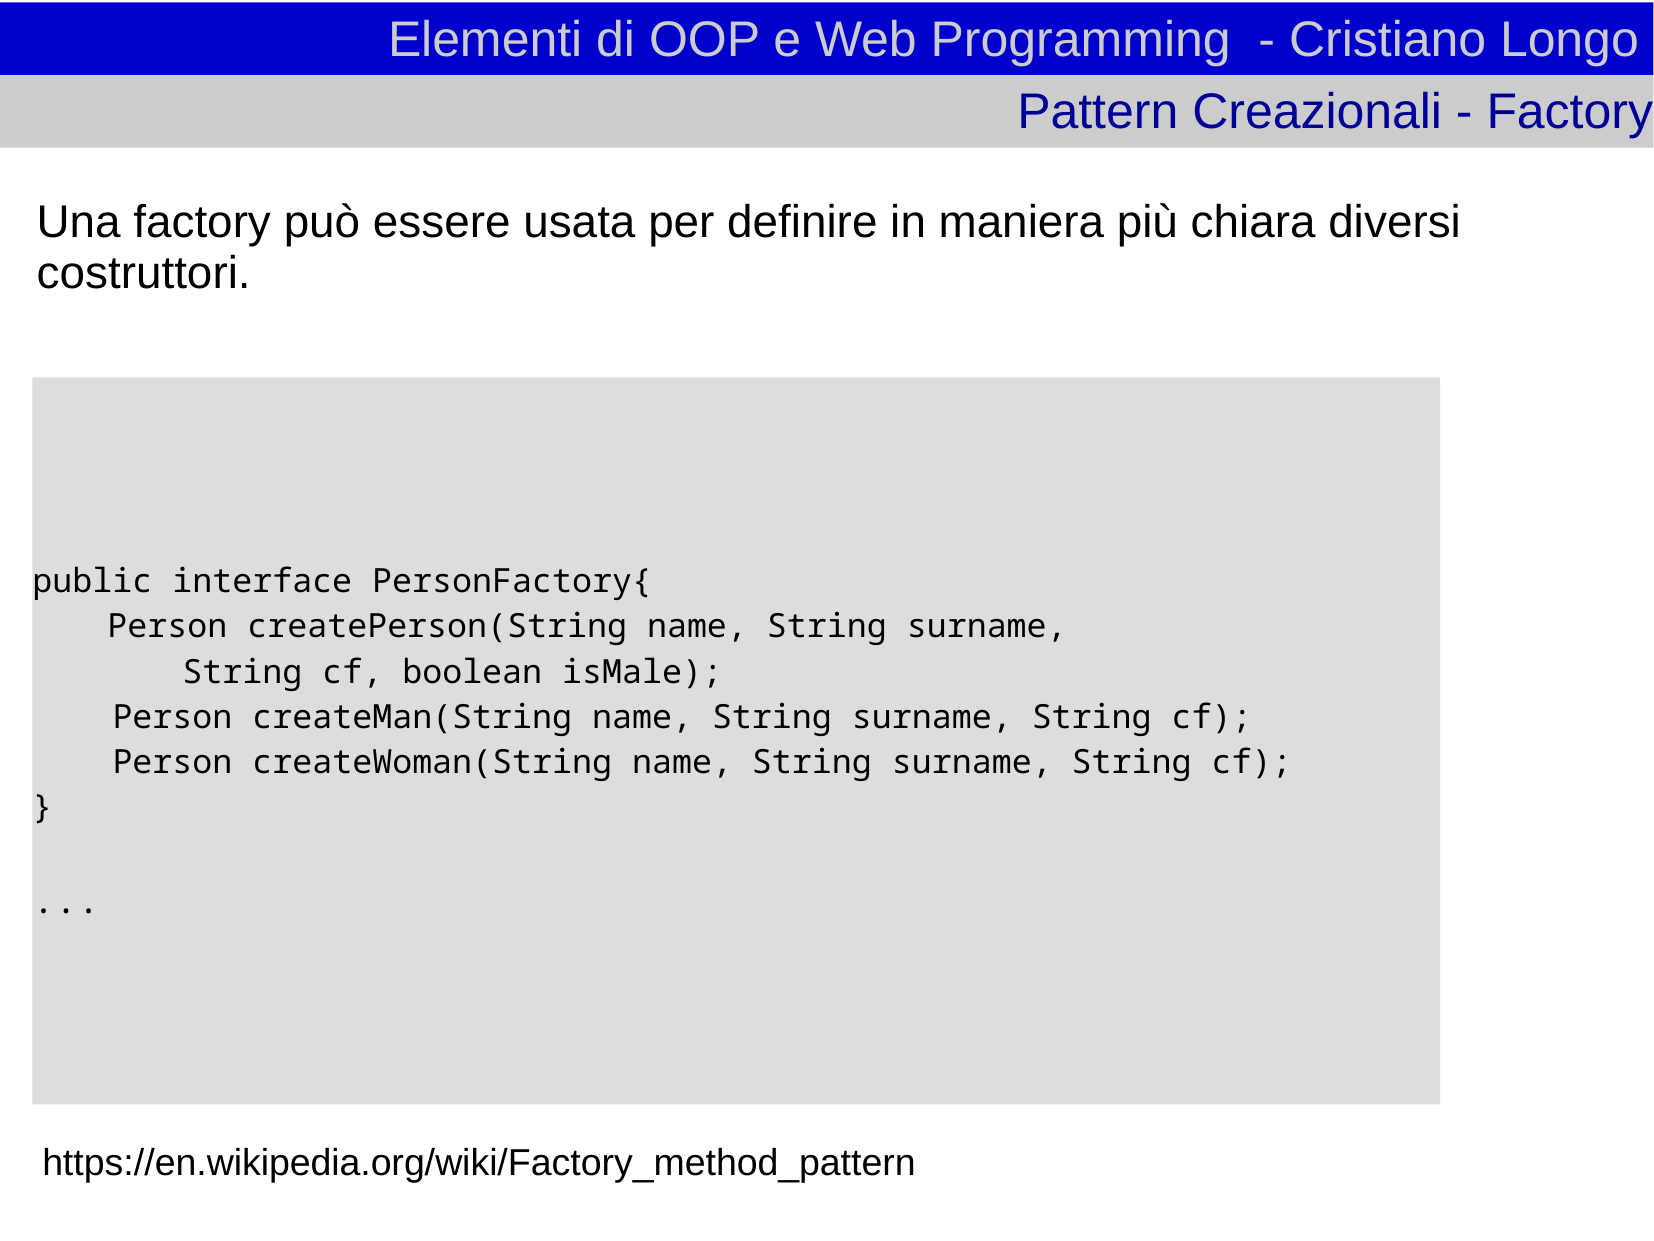

# Elementi di OOP e Web Programming - Cristiano Longo
Pattern Creazionali - Factory
Una factory può essere usata per definire in maniera più chiara diversi costruttori.
public interface PersonFactory{
	Person createPerson(String name, String surname,
		String cf, boolean isMale);
 Person createMan(String name, String surname, String cf);
 Person createWoman(String name, String surname, String cf);
}
...
| Utente | Cane |
| --- | --- |
| alice | fuffy |
| charlie | doggy |
| charlie | pluto |
| bob | fuffy |
https://en.wikipedia.org/wiki/Factory_method_pattern